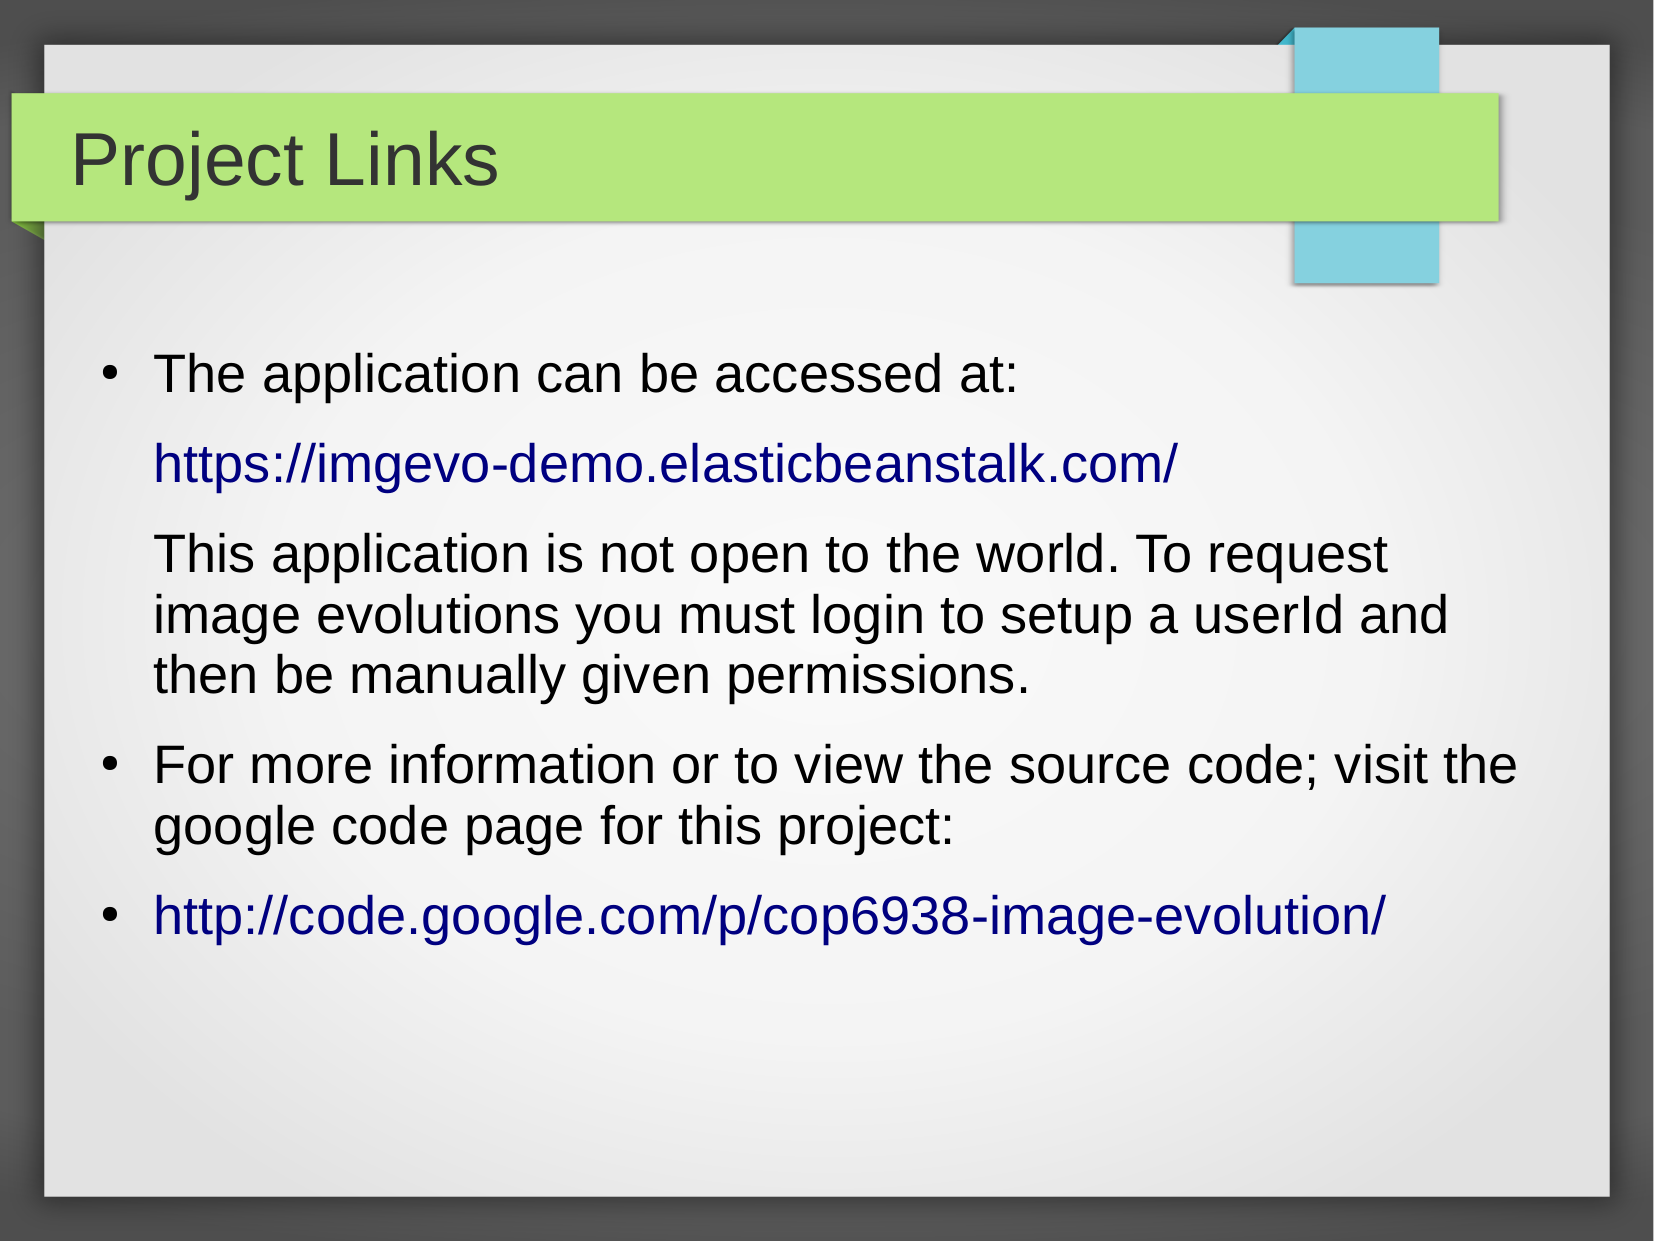

# Project Links
The application can be accessed at:
https://imgevo-demo.elasticbeanstalk.com/
This application is not open to the world. To request image evolutions you must login to setup a userId and then be manually given permissions.
For more information or to view the source code; visit the google code page for this project:
http://code.google.com/p/cop6938-image-evolution/